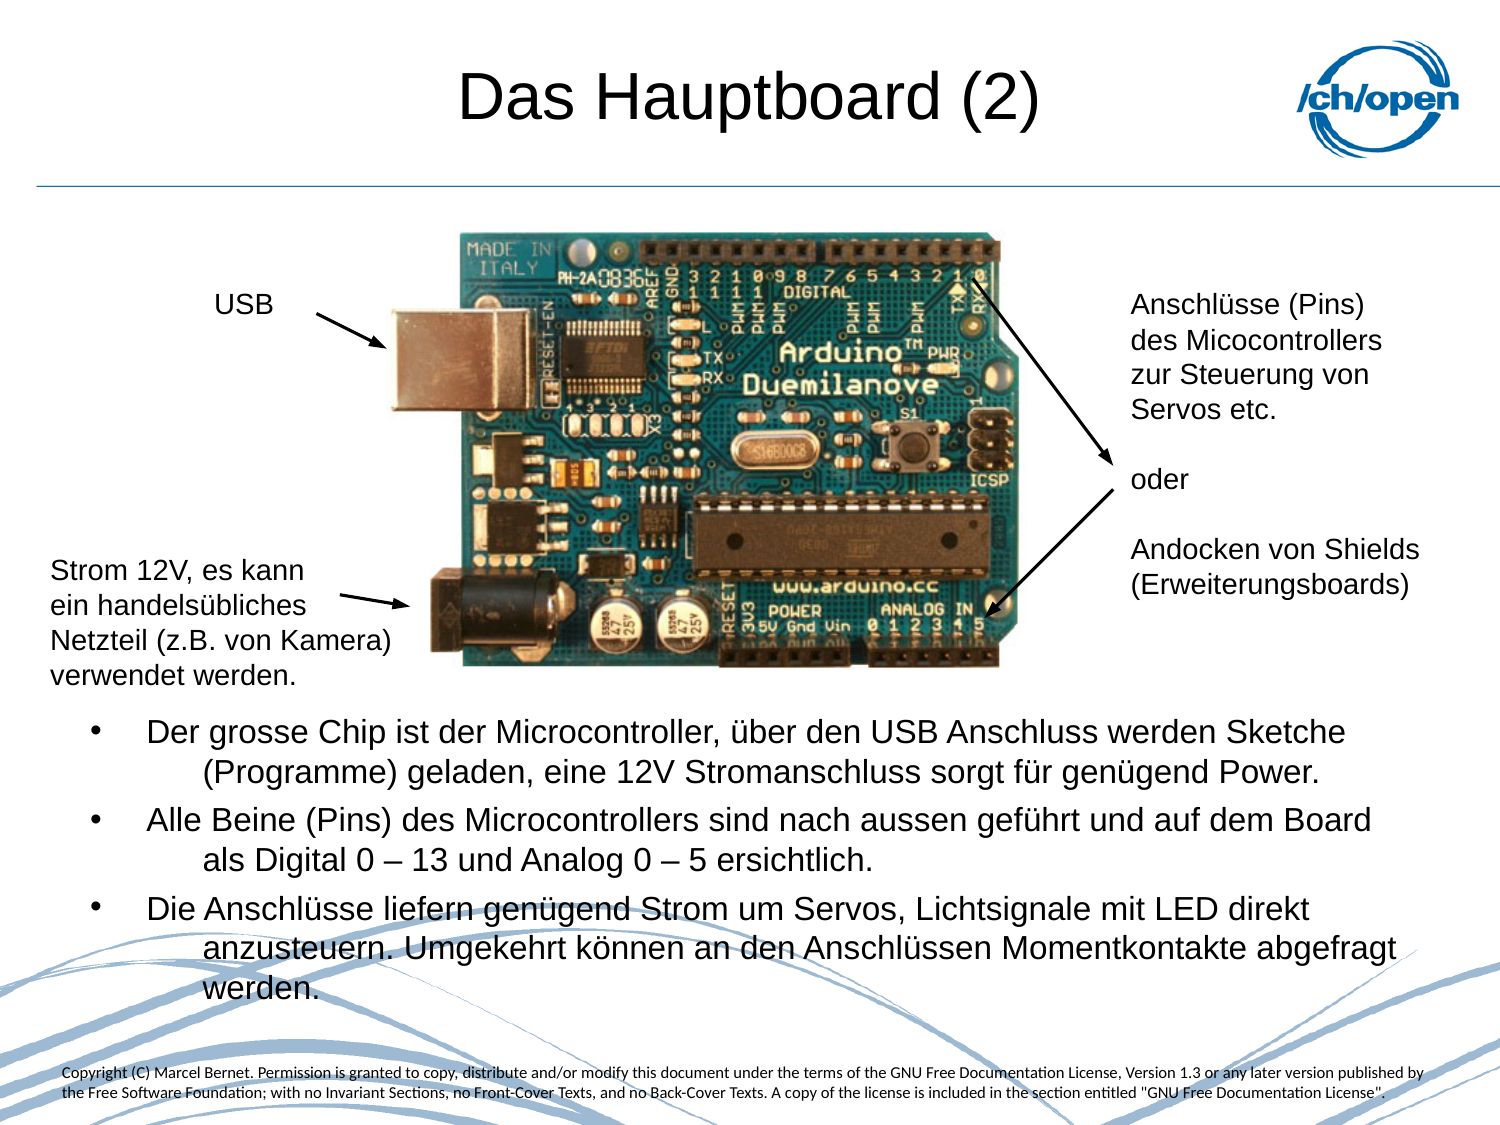

# Das Hauptboard (2)
USB
Anschlüsse (Pins)
des Micocontrollers
zur Steuerung von
Servos etc.
oder
Andocken von Shields
(Erweiterungsboards)
Strom 12V, es kann
ein handelsübliches
Netzteil (z.B. von Kamera)
verwendet werden.
Der grosse Chip ist der Microcontroller, über den USB Anschluss werden Sketche (Programme) geladen, eine 12V Stromanschluss sorgt für genügend Power.
Alle Beine (Pins) des Microcontrollers sind nach aussen geführt und auf dem Board als Digital 0 – 13 und Analog 0 – 5 ersichtlich.
Die Anschlüsse liefern genügend Strom um Servos, Lichtsignale mit LED direkt anzusteuern. Umgekehrt können an den Anschlüssen Momentkontakte abgefragt werden.